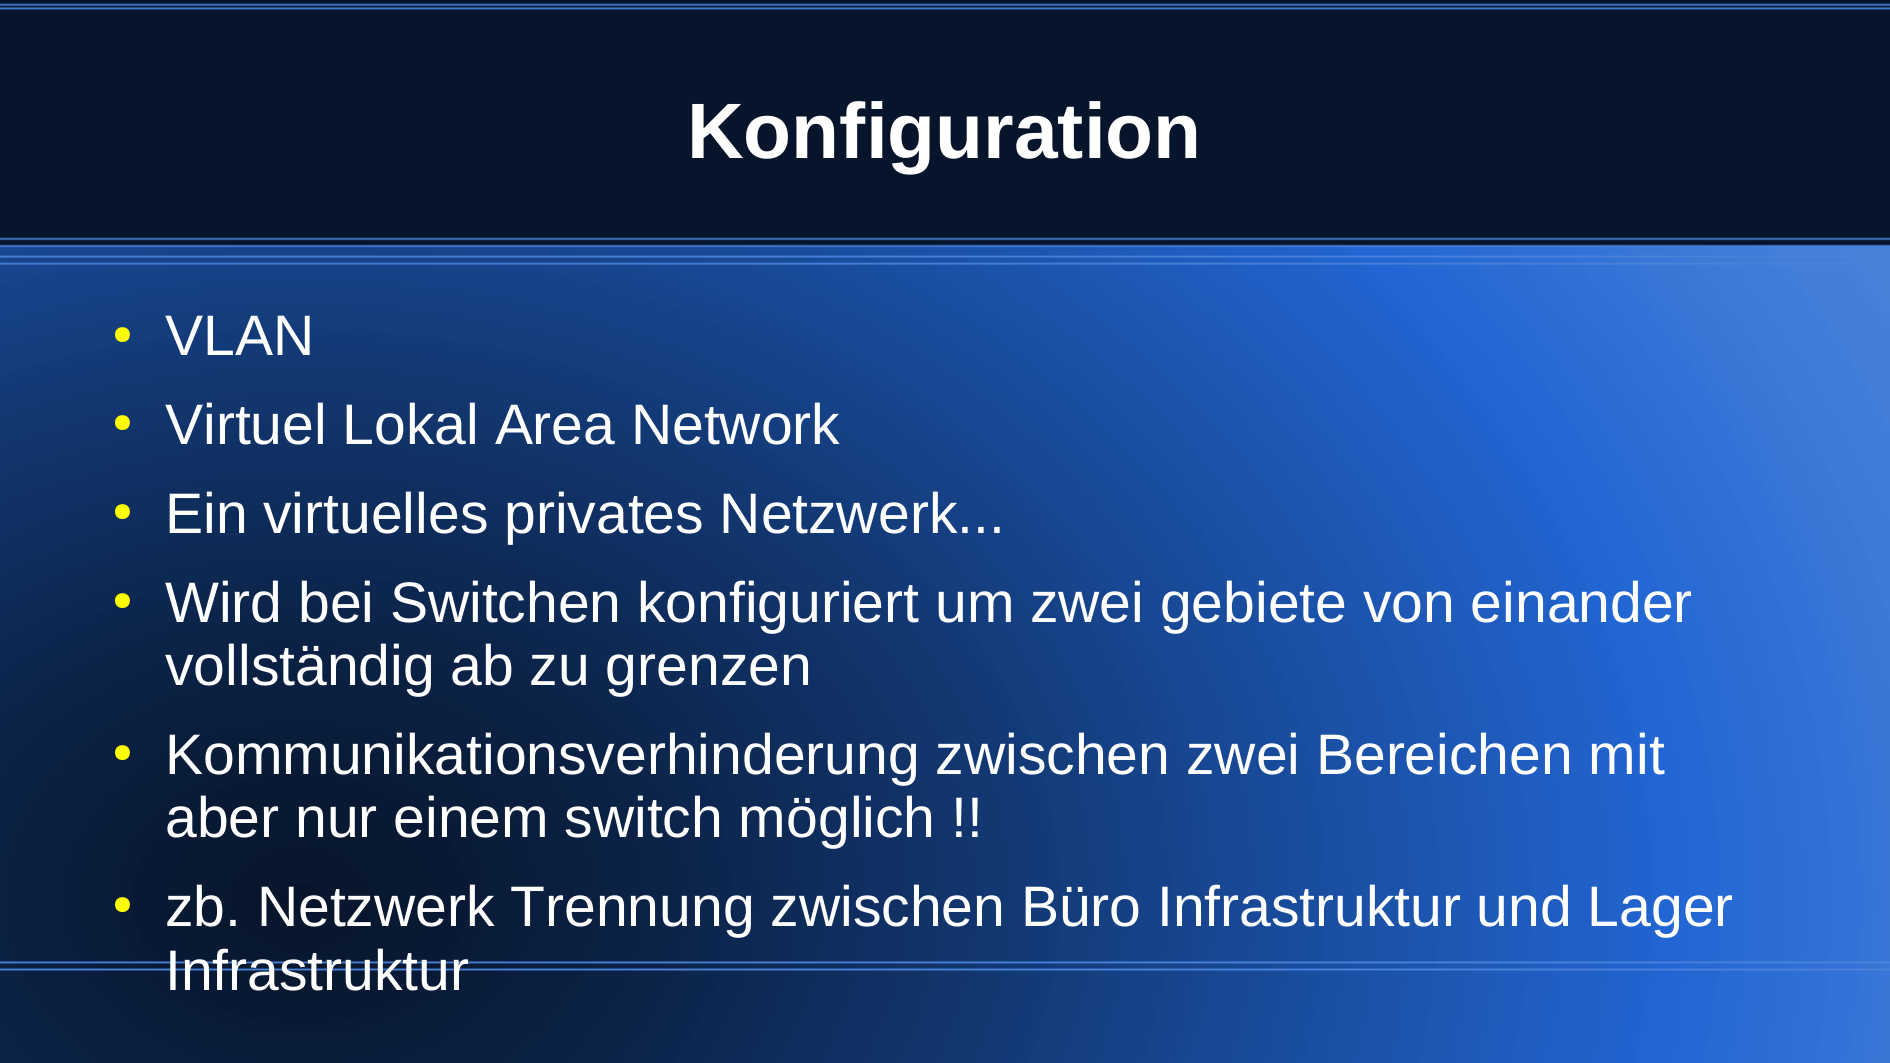

# Konfiguration
VLAN
Virtuel Lokal Area Network
Ein virtuelles privates Netzwerk...
Wird bei Switchen konfiguriert um zwei gebiete von einander vollständig ab zu grenzen
Kommunikationsverhinderung zwischen zwei Bereichen mit aber nur einem switch möglich !!
zb. Netzwerk Trennung zwischen Büro Infrastruktur und Lager Infrastruktur